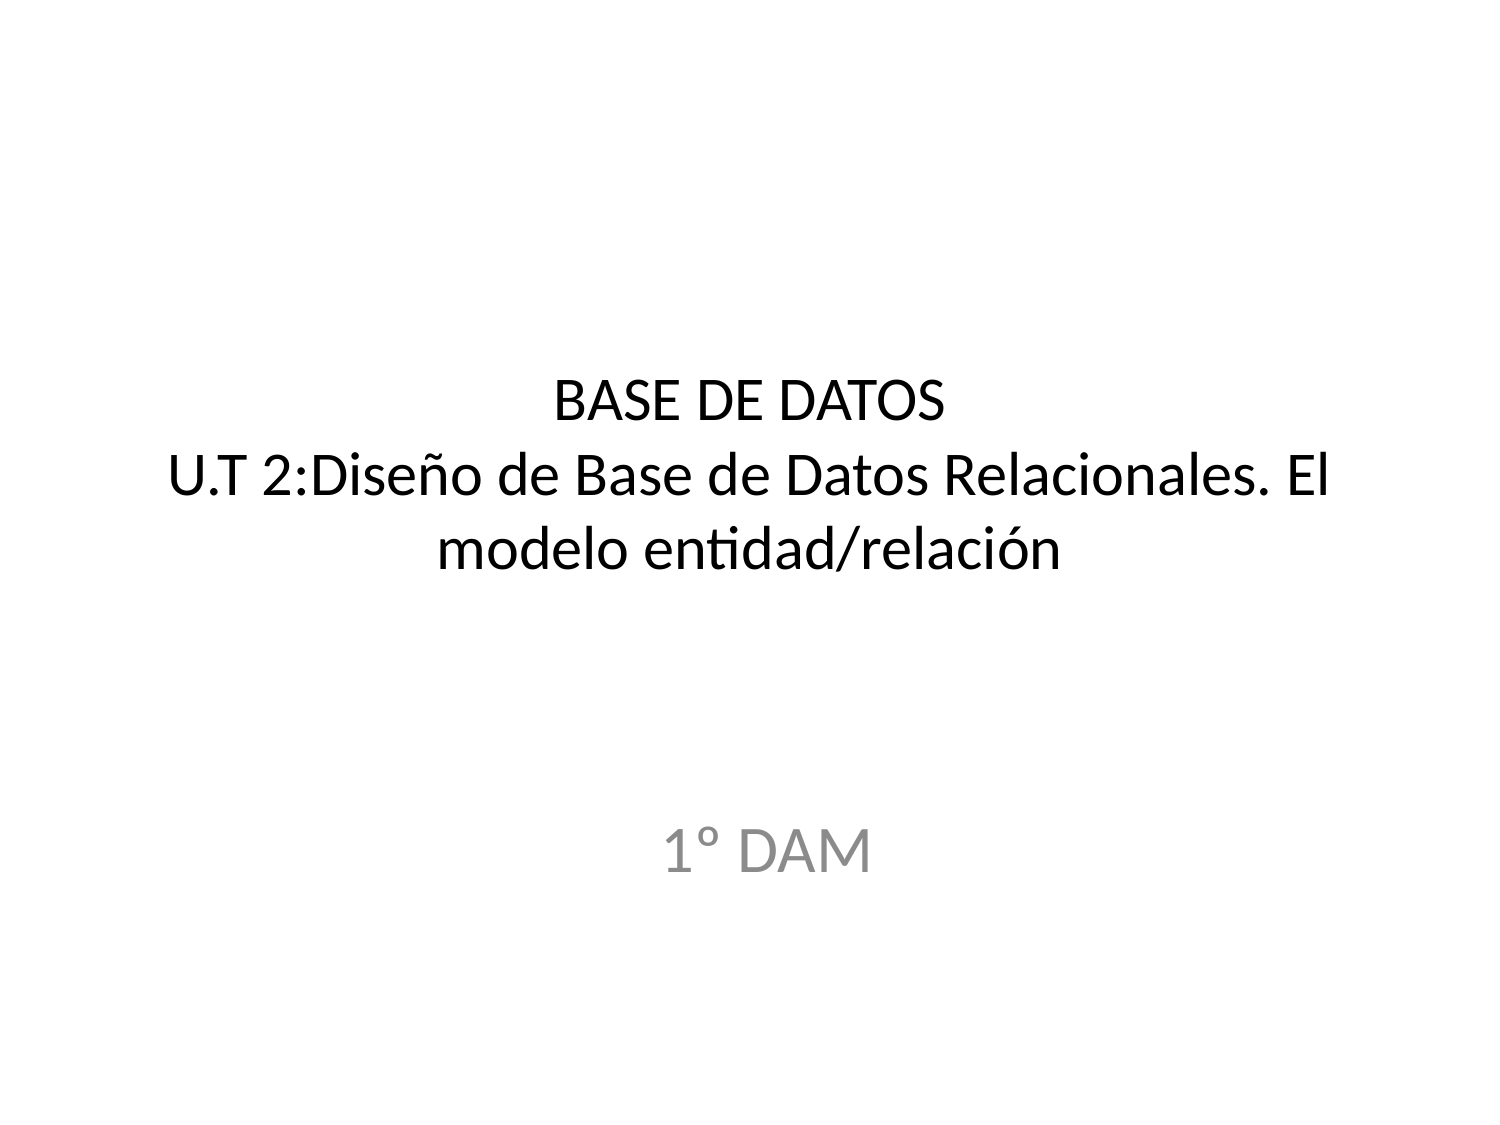

# BASE DE DATOS U.T 2:Diseño de Base de Datos Relacionales. El modelo entidad/relación
1º DAM